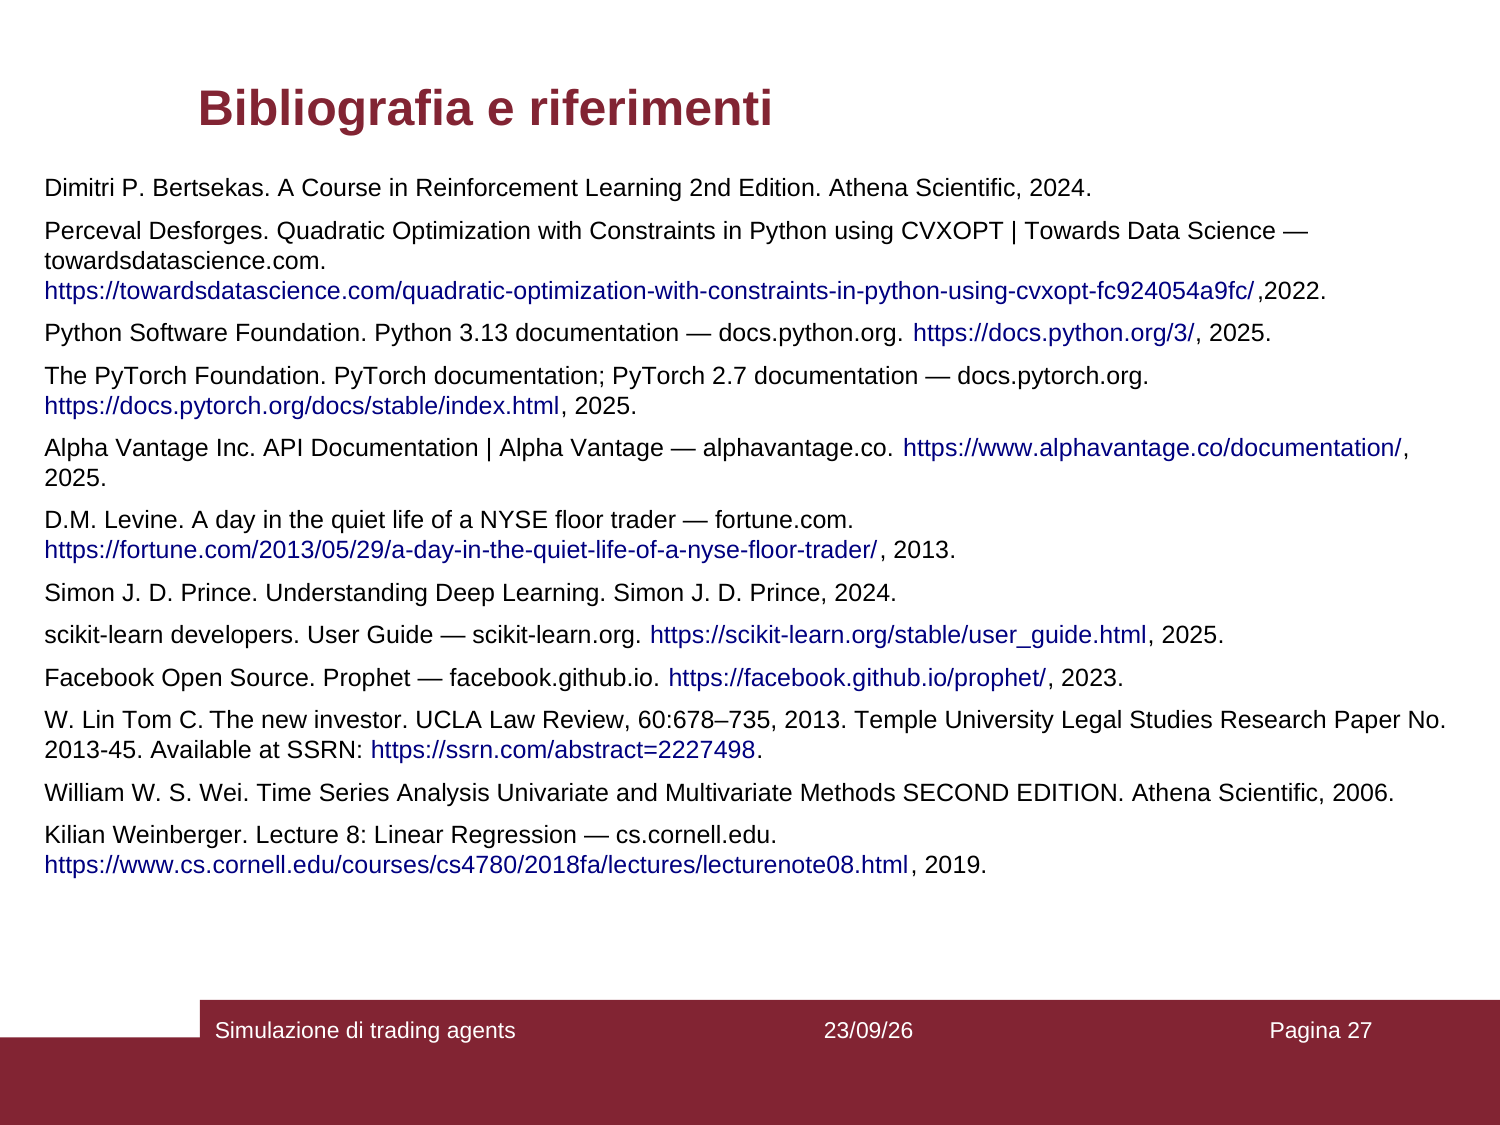

# Bibliografia e riferimenti
Dimitri P. Bertsekas. A Course in Reinforcement Learning 2nd Edition. Athena Scientific, 2024.
Perceval Desforges. Quadratic Optimization with Constraints in Python using CVXOPT | Towards Data Science — towardsdatascience.com. https://towardsdatascience.com/quadratic-optimization-with-constraints-in-python-using-cvxopt-fc924054a9fc/,2022.
Python Software Foundation. Python 3.13 documentation — docs.python.org. https://docs.python.org/3/, 2025.
The PyTorch Foundation. PyTorch documentation; PyTorch 2.7 documentation — docs.pytorch.org. https://docs.pytorch.org/docs/stable/index.html, 2025.
Alpha Vantage Inc. API Documentation | Alpha Vantage — alphavantage.co. https://www.alphavantage.co/documentation/, 2025.
D.M. Levine. A day in the quiet life of a NYSE floor trader — fortune.com. https://fortune.com/2013/05/29/a-day-in-the-quiet-life-of-a-nyse-floor-trader/, 2013.
Simon J. D. Prince. Understanding Deep Learning. Simon J. D. Prince, 2024.
scikit-learn developers. User Guide — scikit-learn.org. https://scikit-learn.org/stable/user_guide.html, 2025.
Facebook Open Source. Prophet — facebook.github.io. https://facebook.github.io/prophet/, 2023.
W. Lin Tom C. ̇The new investor. UCLA Law Review, 60:678–735, 2013. Temple University Legal Studies Research Paper No. 2013-45. Available at SSRN: https://ssrn.com/abstract=2227498.
William W. S. Wei. Time Series Analysis Univariate and Multivariate Methods SECOND EDITION. Athena Scientific, 2006.
Kilian Weinberger. Lecture 8: Linear Regression — cs.cornell.edu. https://www.cs.cornell.edu/courses/cs4780/2018fa/lectures/lecturenote08.html, 2019.
Simulazione di trading agents
27